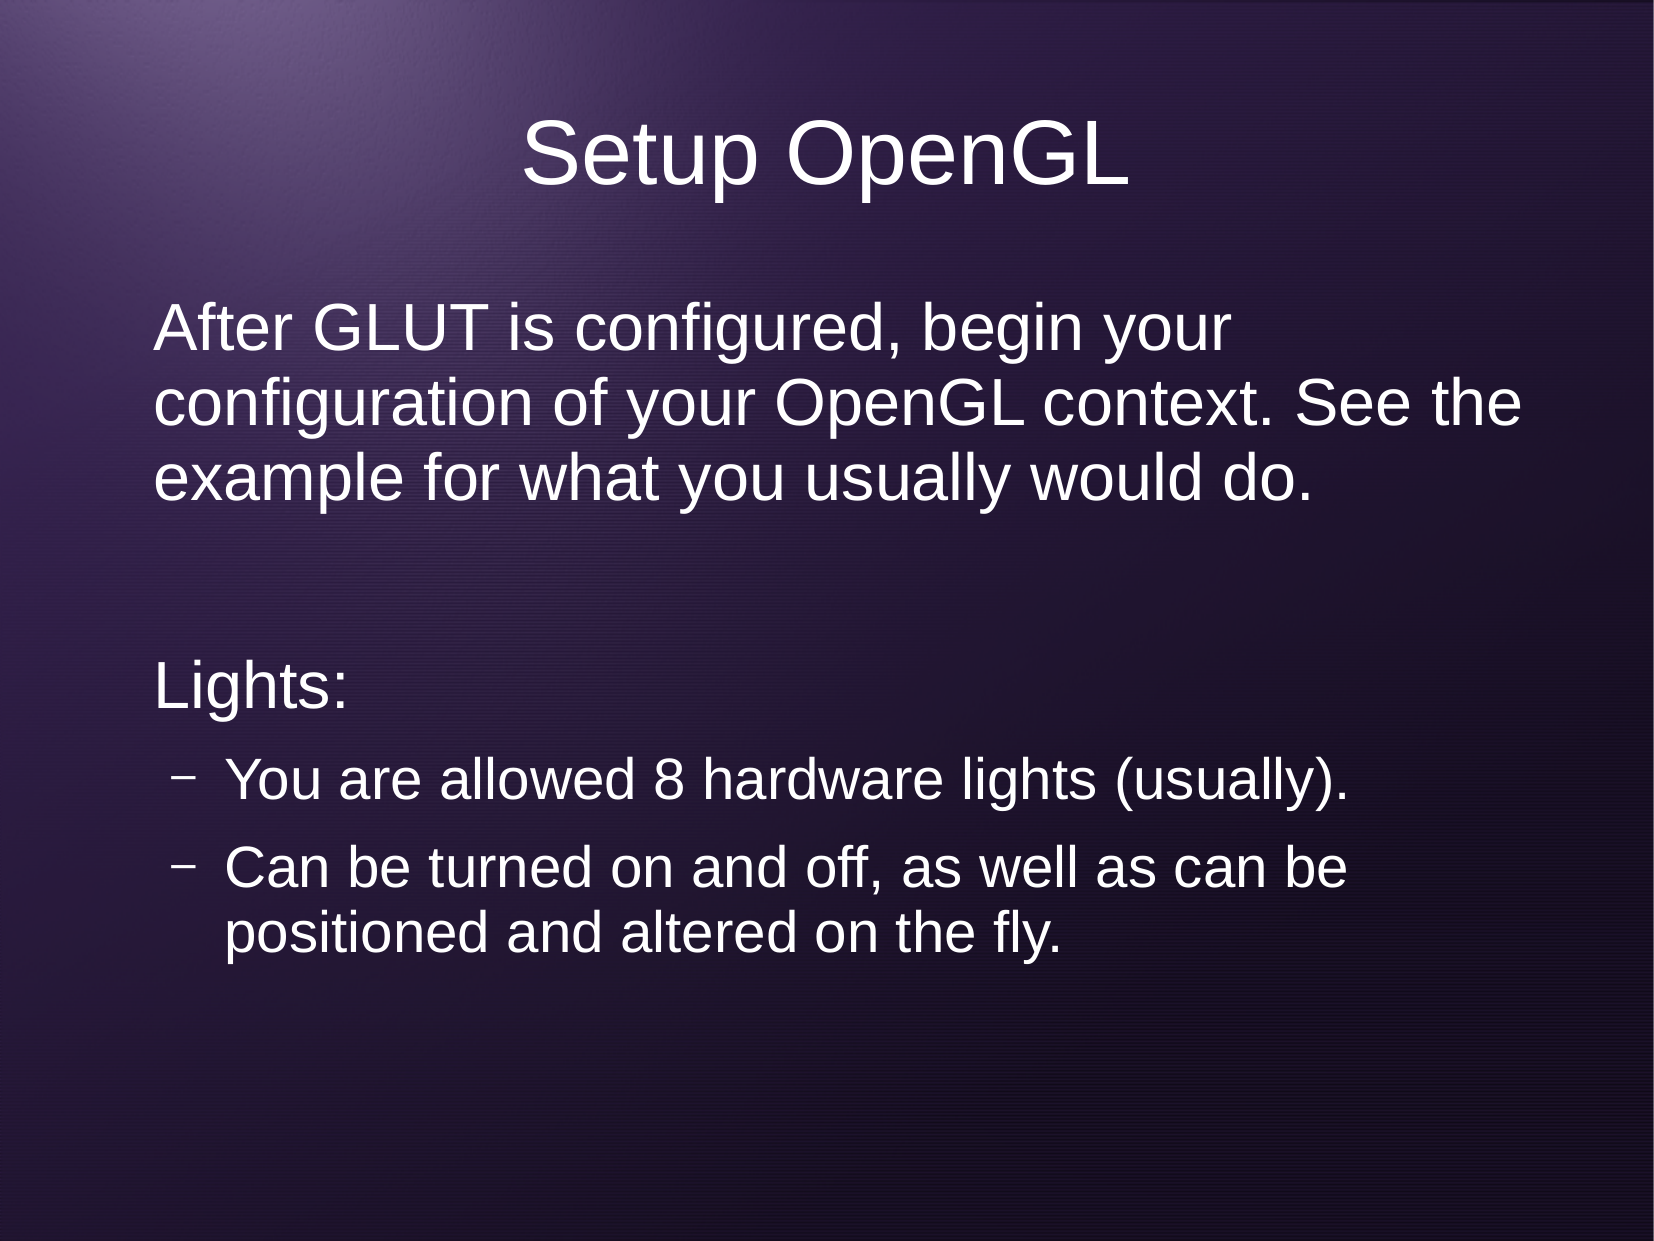

# Setup OpenGL
After GLUT is configured, begin your configuration of your OpenGL context. See the example for what you usually would do.
Lights:
You are allowed 8 hardware lights (usually).
Can be turned on and off, as well as can be positioned and altered on the fly.